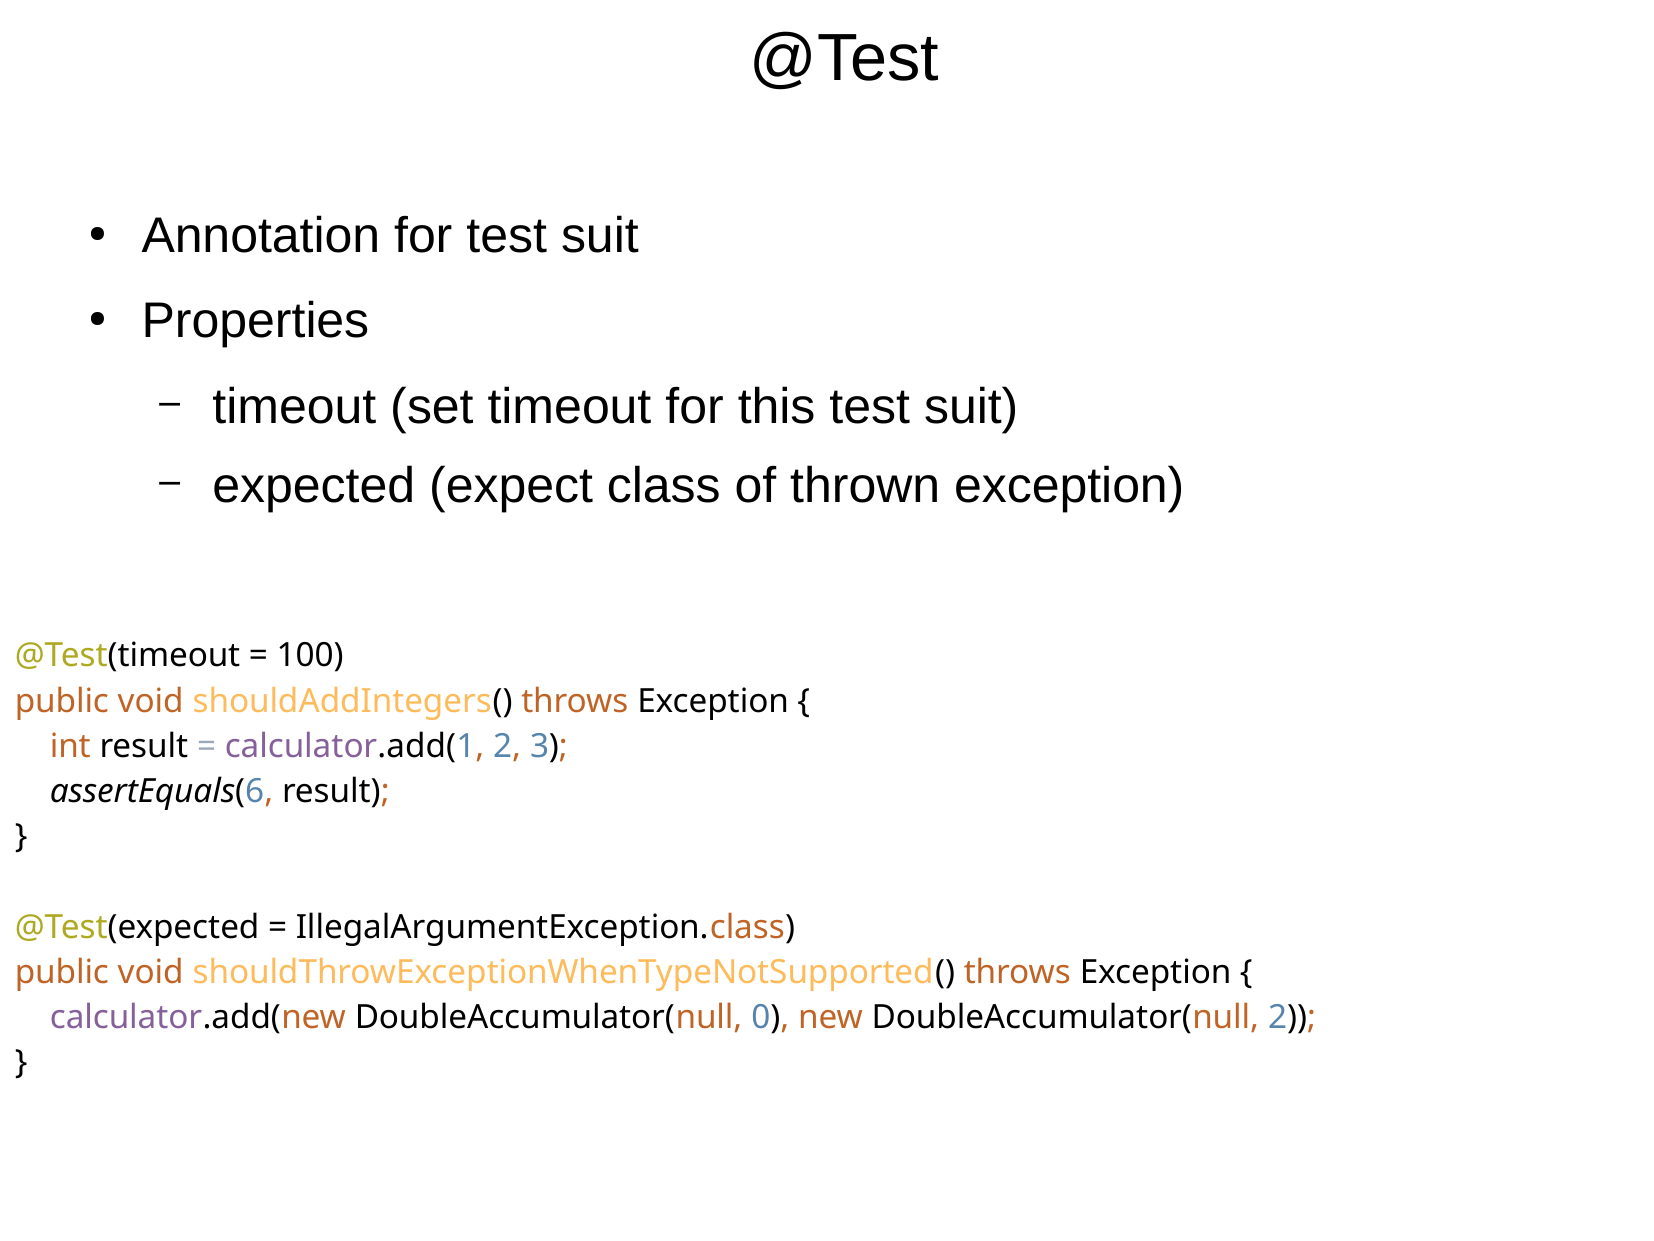

# @Test
Annotation for test suit
Properties
timeout (set timeout for this test suit)
expected (expect class of thrown exception)
@Test(timeout = 100)
public void shouldAddIntegers() throws Exception {
 int result = calculator.add(1, 2, 3);
 assertEquals(6, result);
}
@Test(expected = IllegalArgumentException.class)
public void shouldThrowExceptionWhenTypeNotSupported() throws Exception {
 calculator.add(new DoubleAccumulator(null, 0), new DoubleAccumulator(null, 2));
}